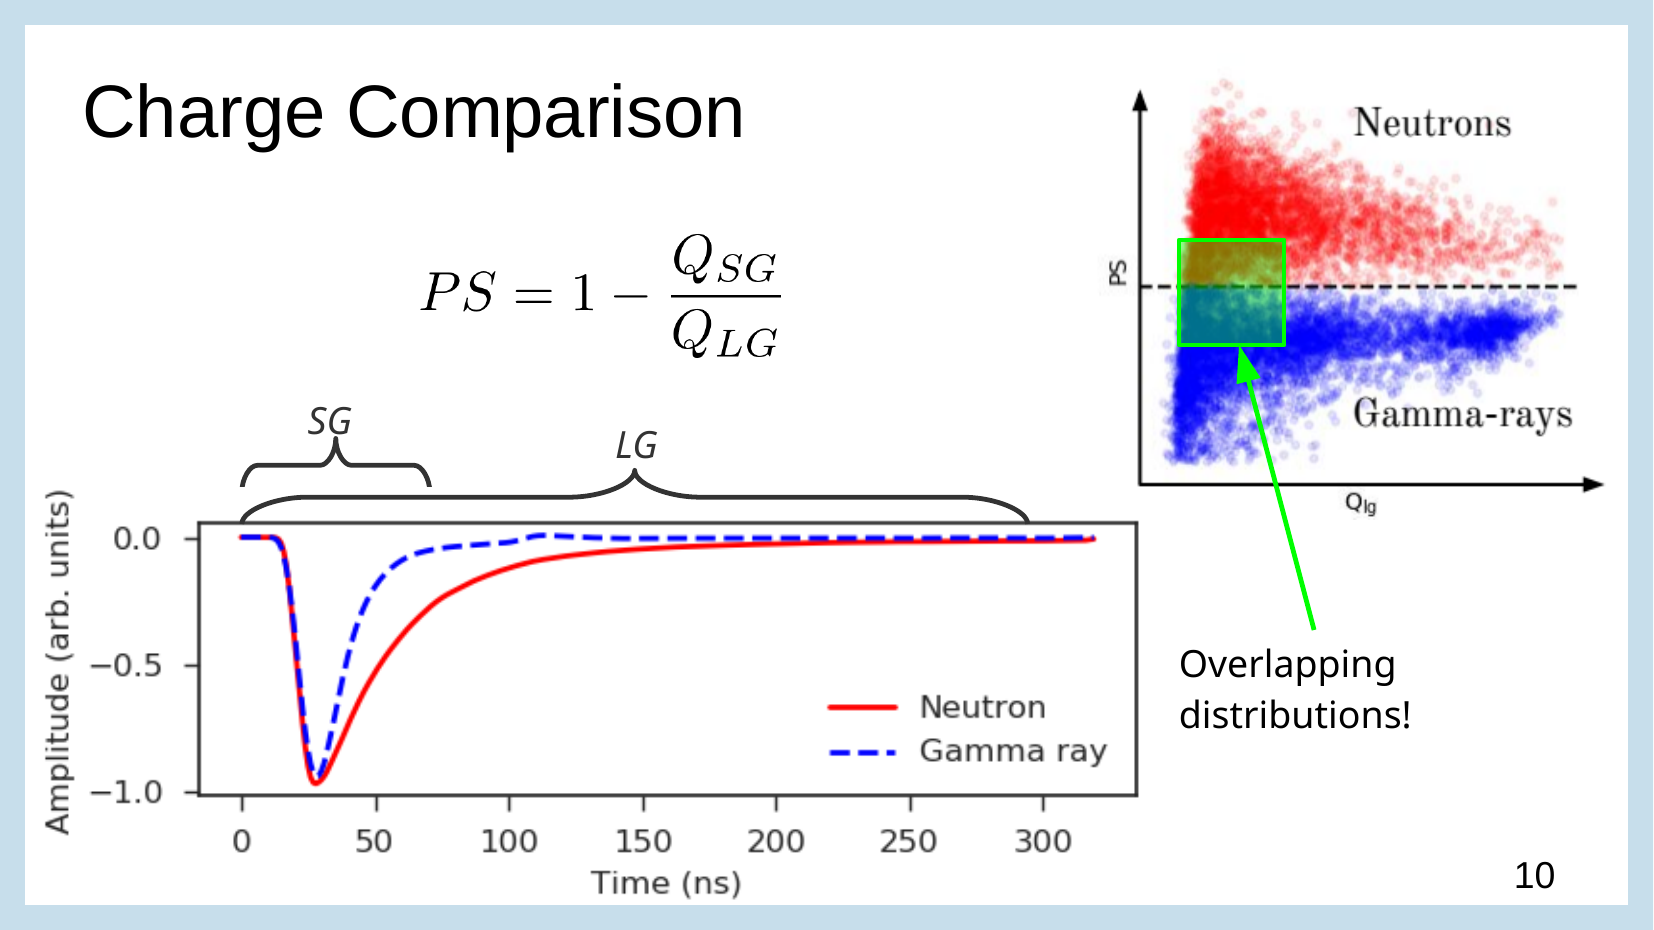

# Charge Comparison
Overlapping distributions!
SG
LG